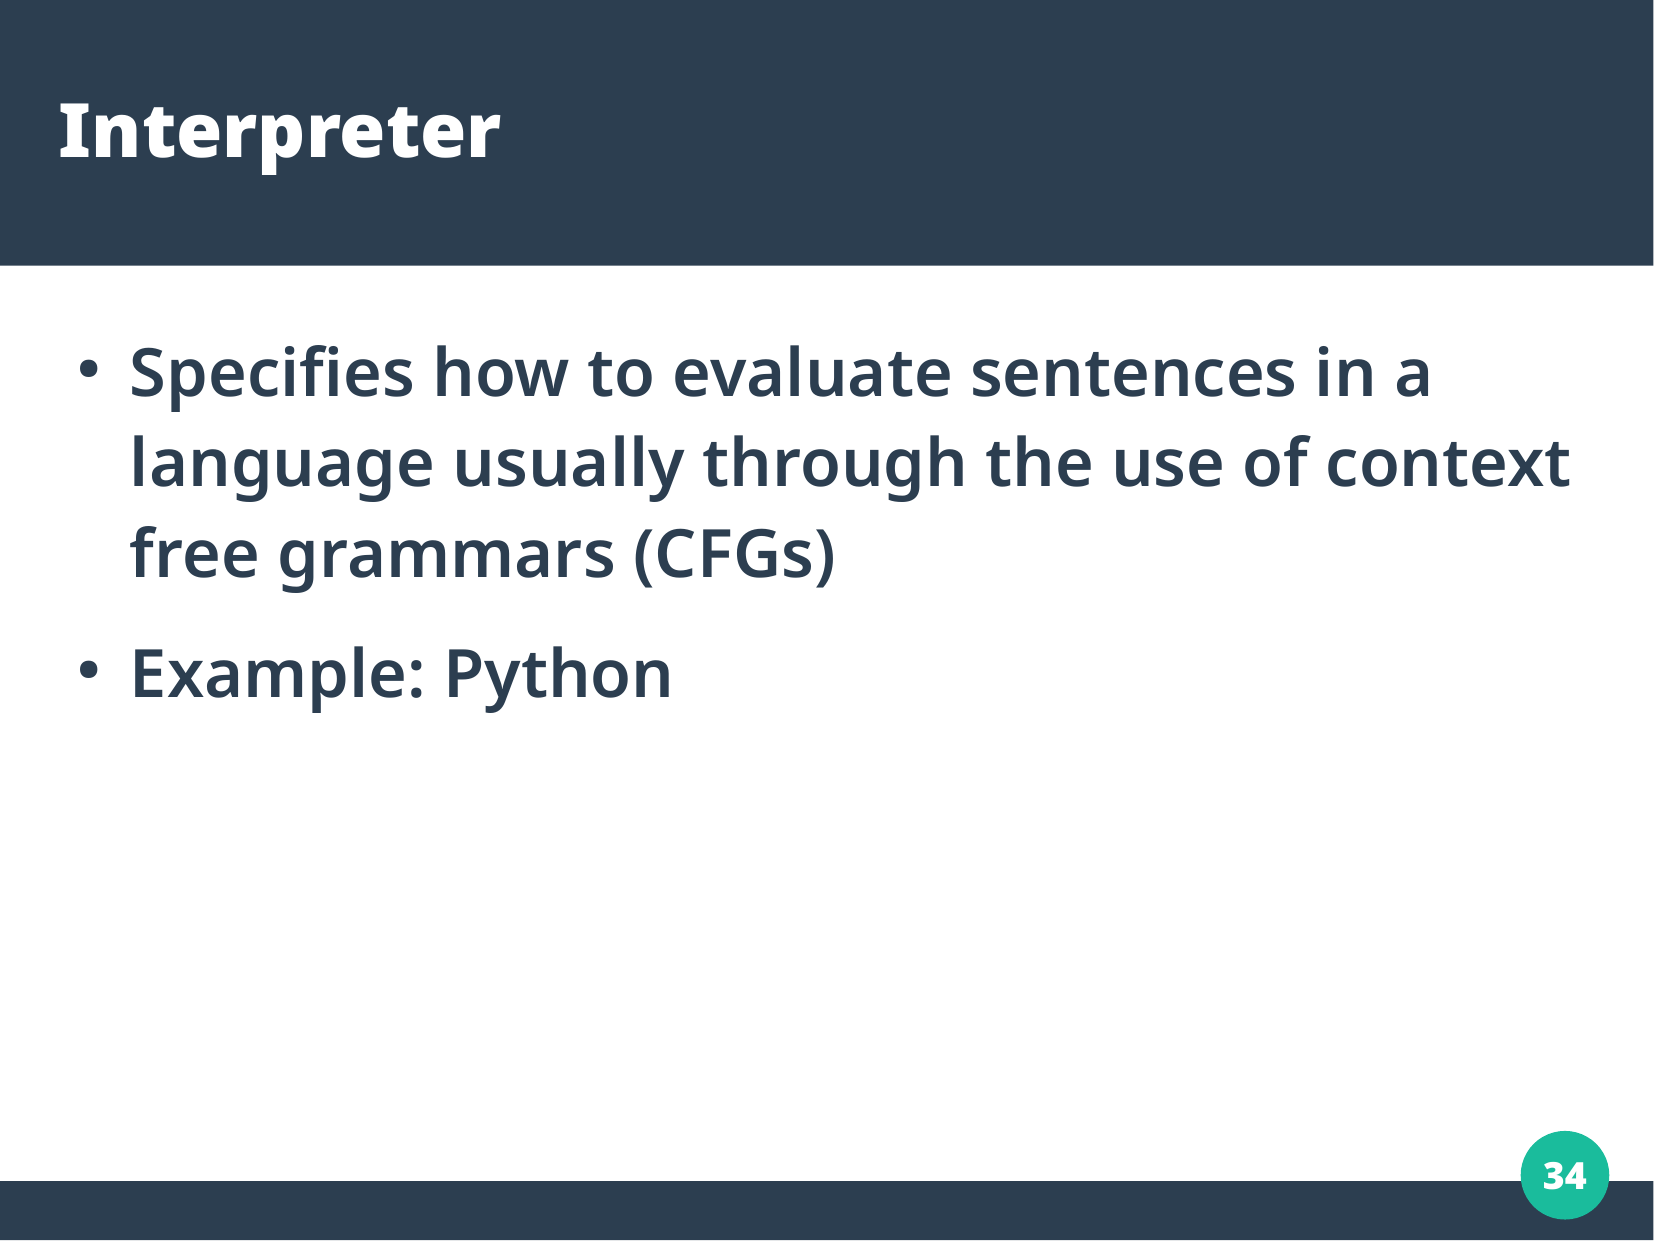

# Interpreter
Specifies how to evaluate sentences in a language usually through the use of context free grammars (CFGs)
Example: Python
34